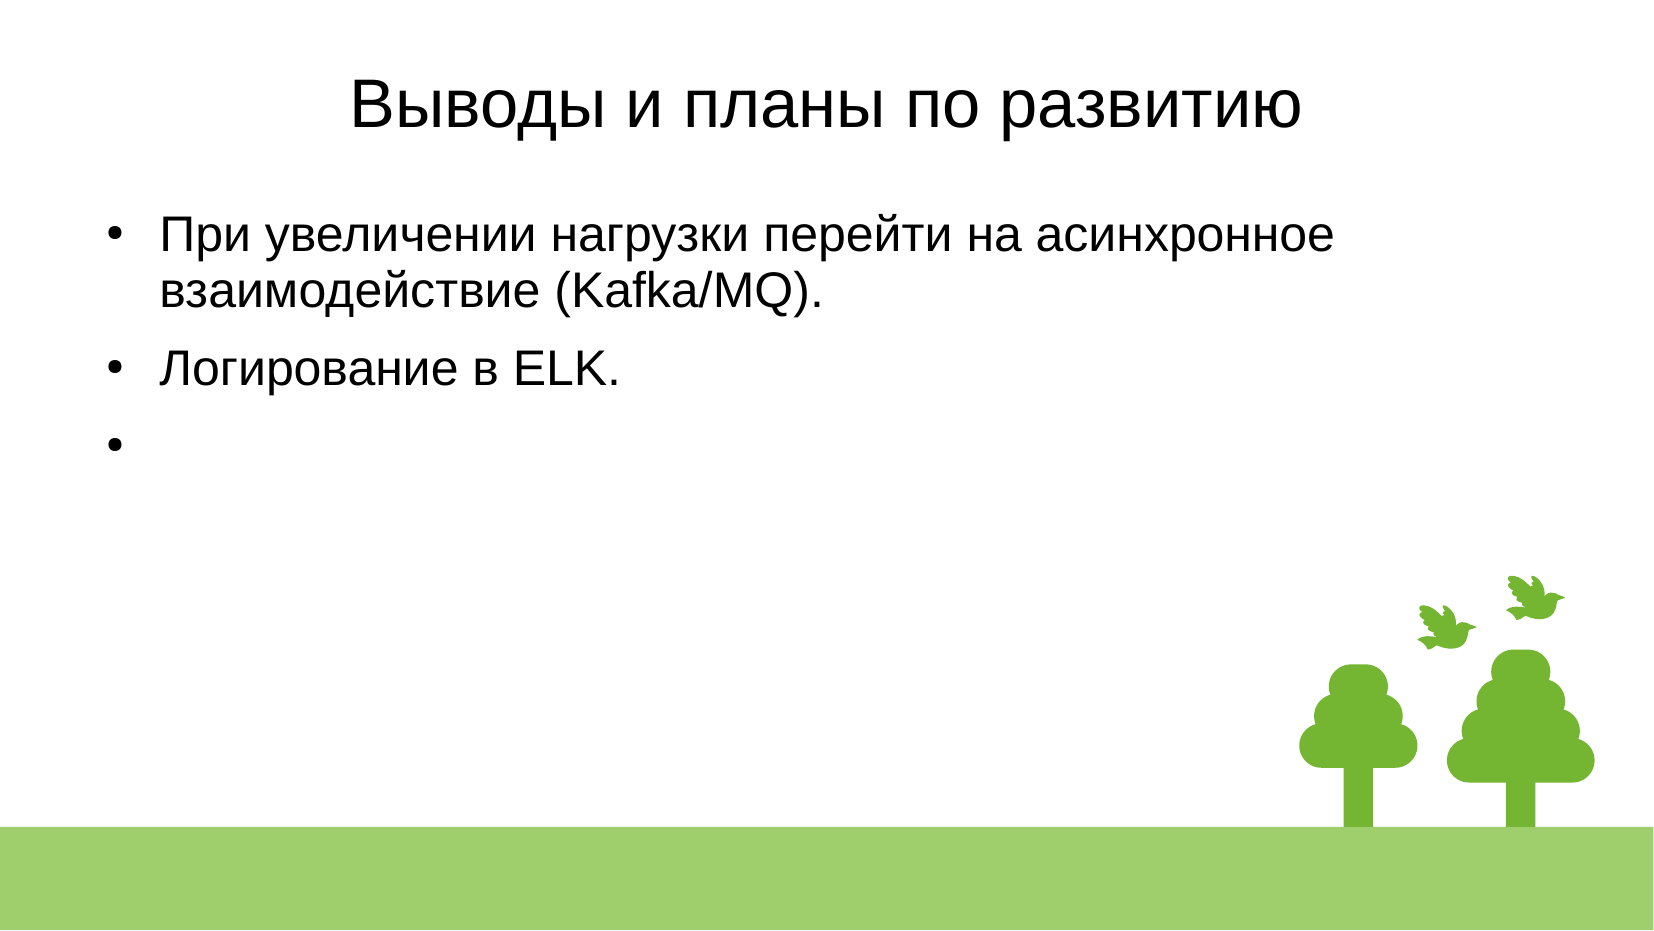

# Выводы и планы по развитию
При увеличении нагрузки перейти на асинхронное взаимодействие (Kafka/MQ).
Логирование в ELK.